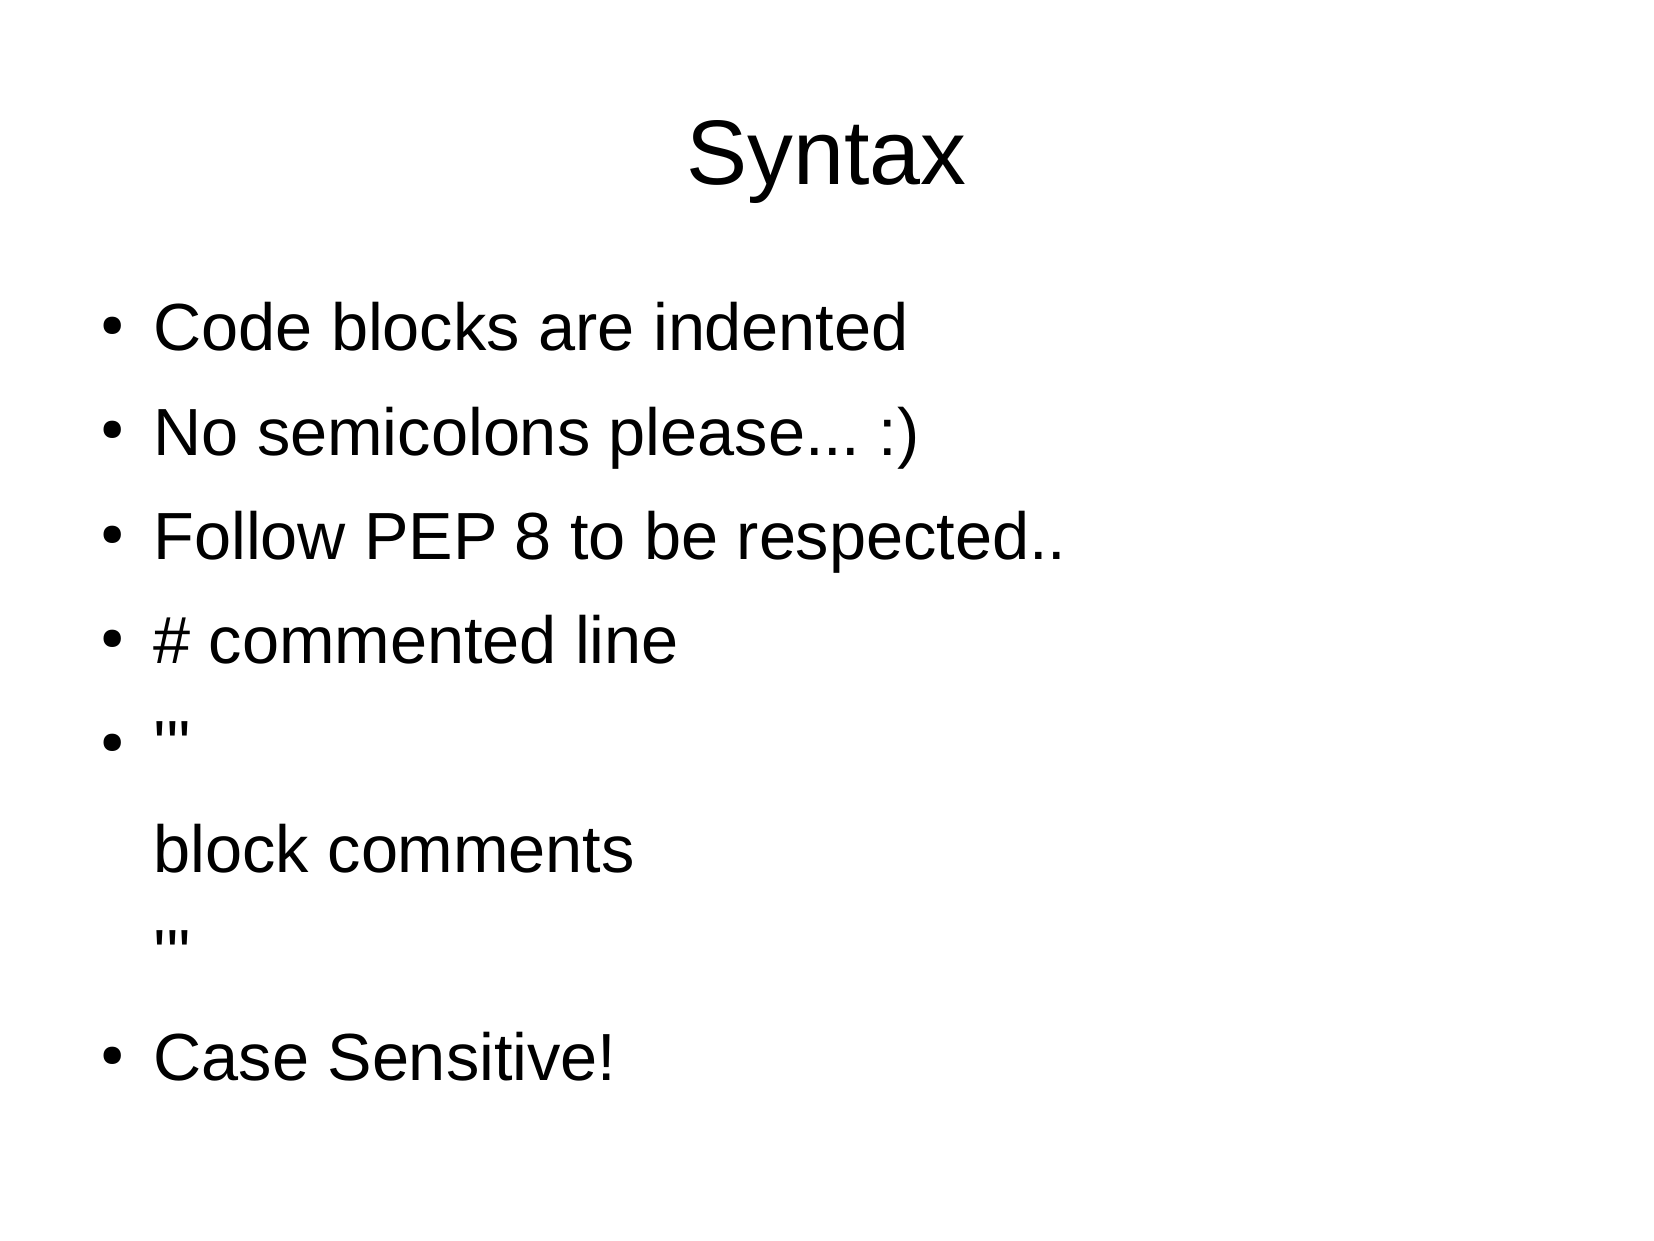

# Syntax
Code blocks are indented
No semicolons please... :)
Follow PEP 8 to be respected..
# commented line
'''
block comments
'''
Case Sensitive!